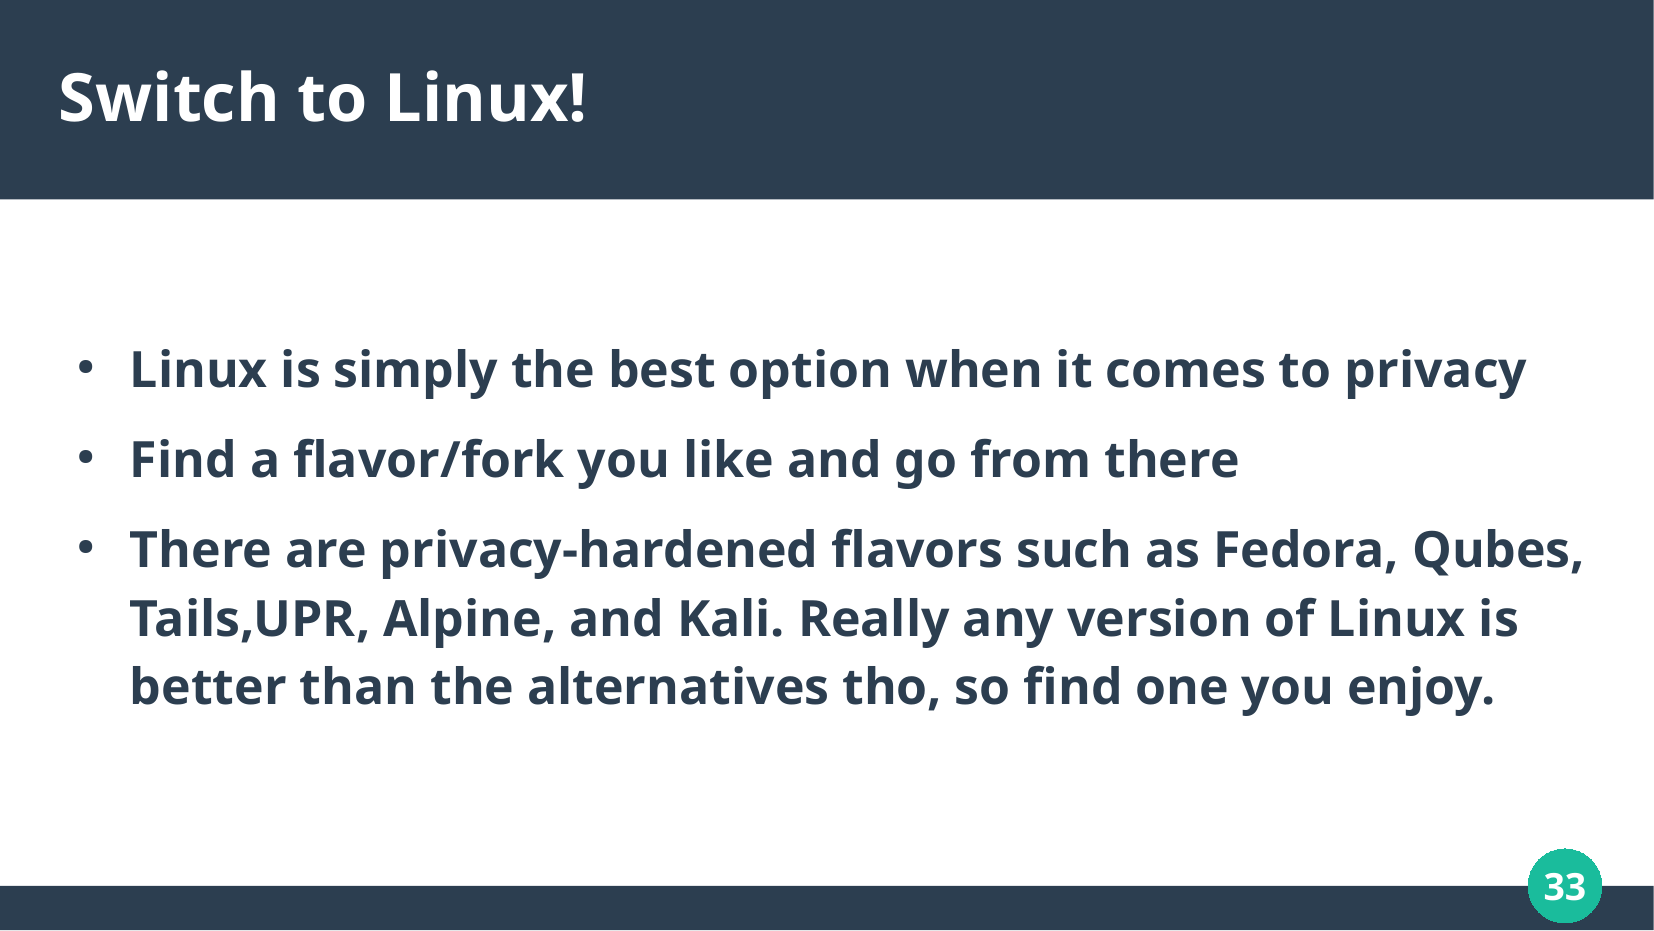

# Switch to Linux!
Linux is simply the best option when it comes to privacy
Find a flavor/fork you like and go from there
There are privacy-hardened flavors such as Fedora, Qubes, Tails,UPR, Alpine, and Kali. Really any version of Linux is better than the alternatives tho, so find one you enjoy.
33